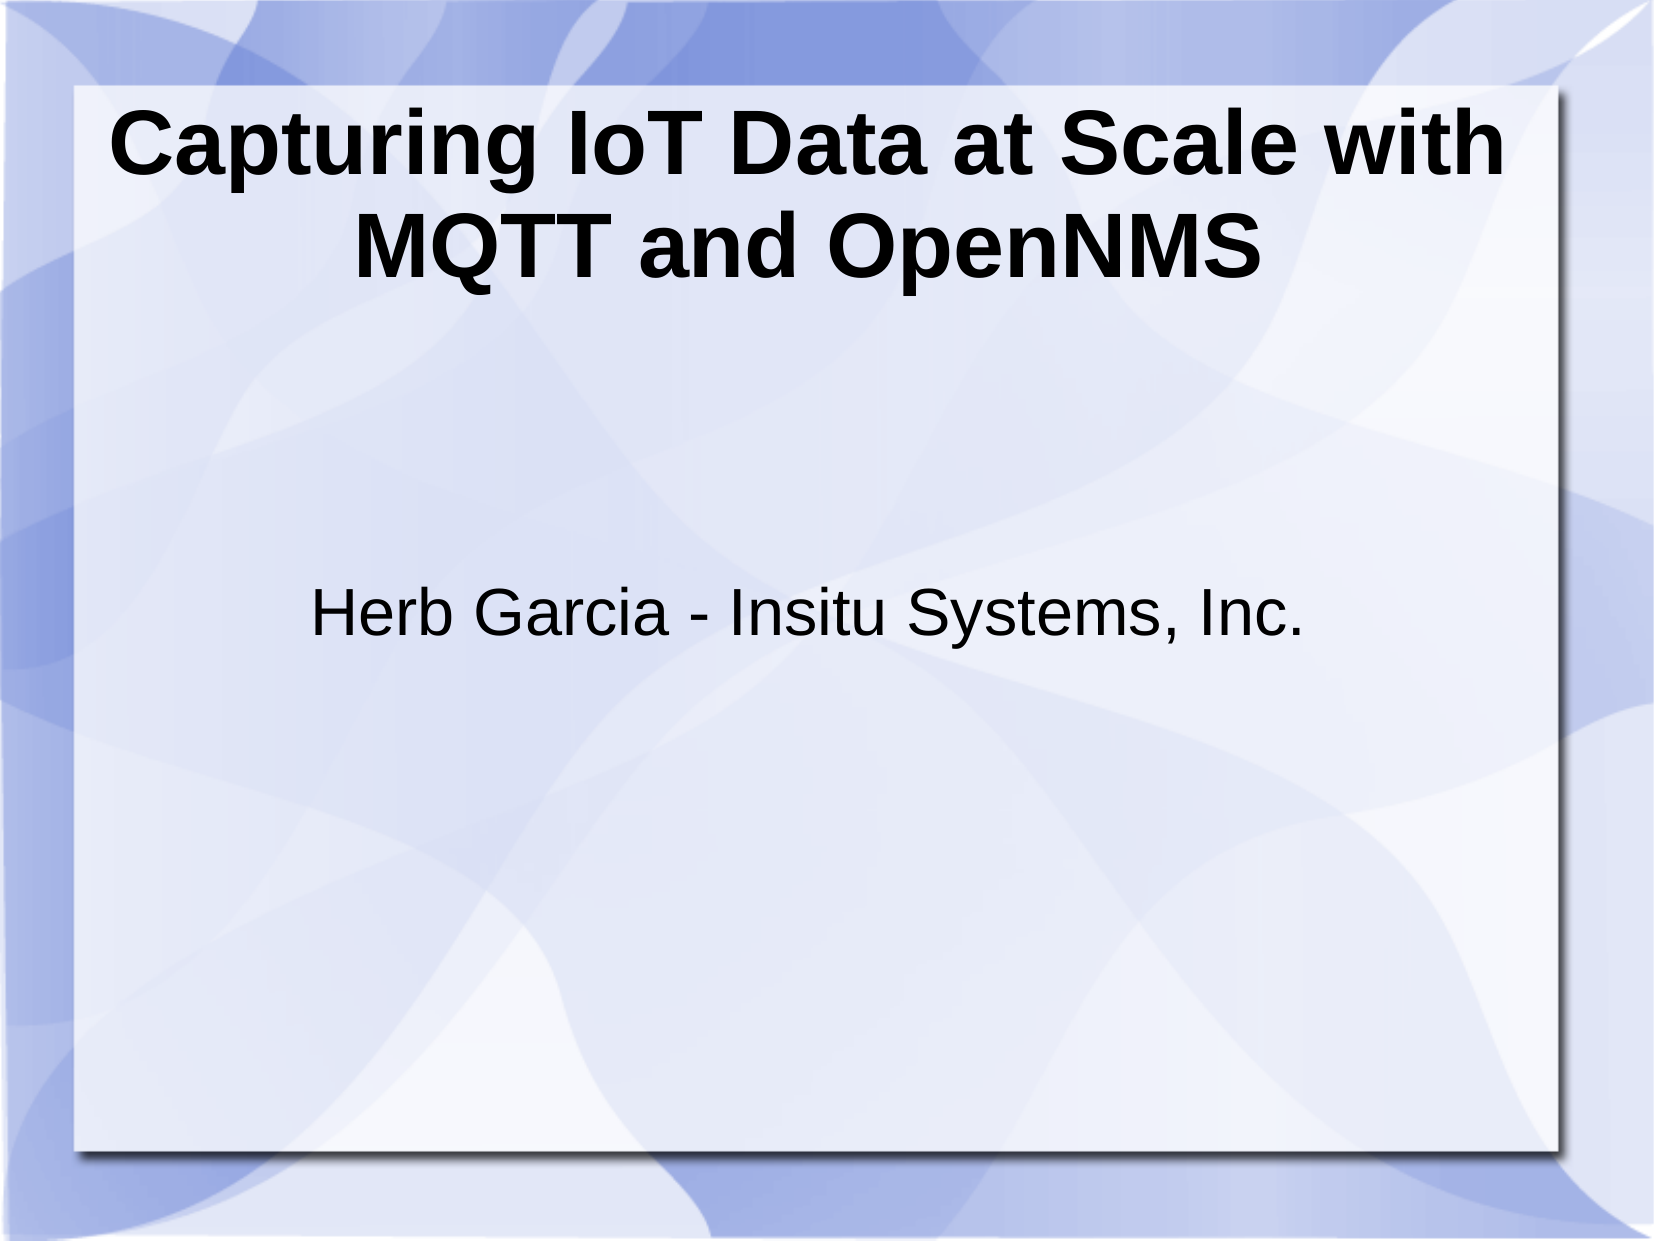

# Capturing IoT Data at Scale with MQTT and OpenNMS
Herb Garcia - Insitu Systems, Inc.